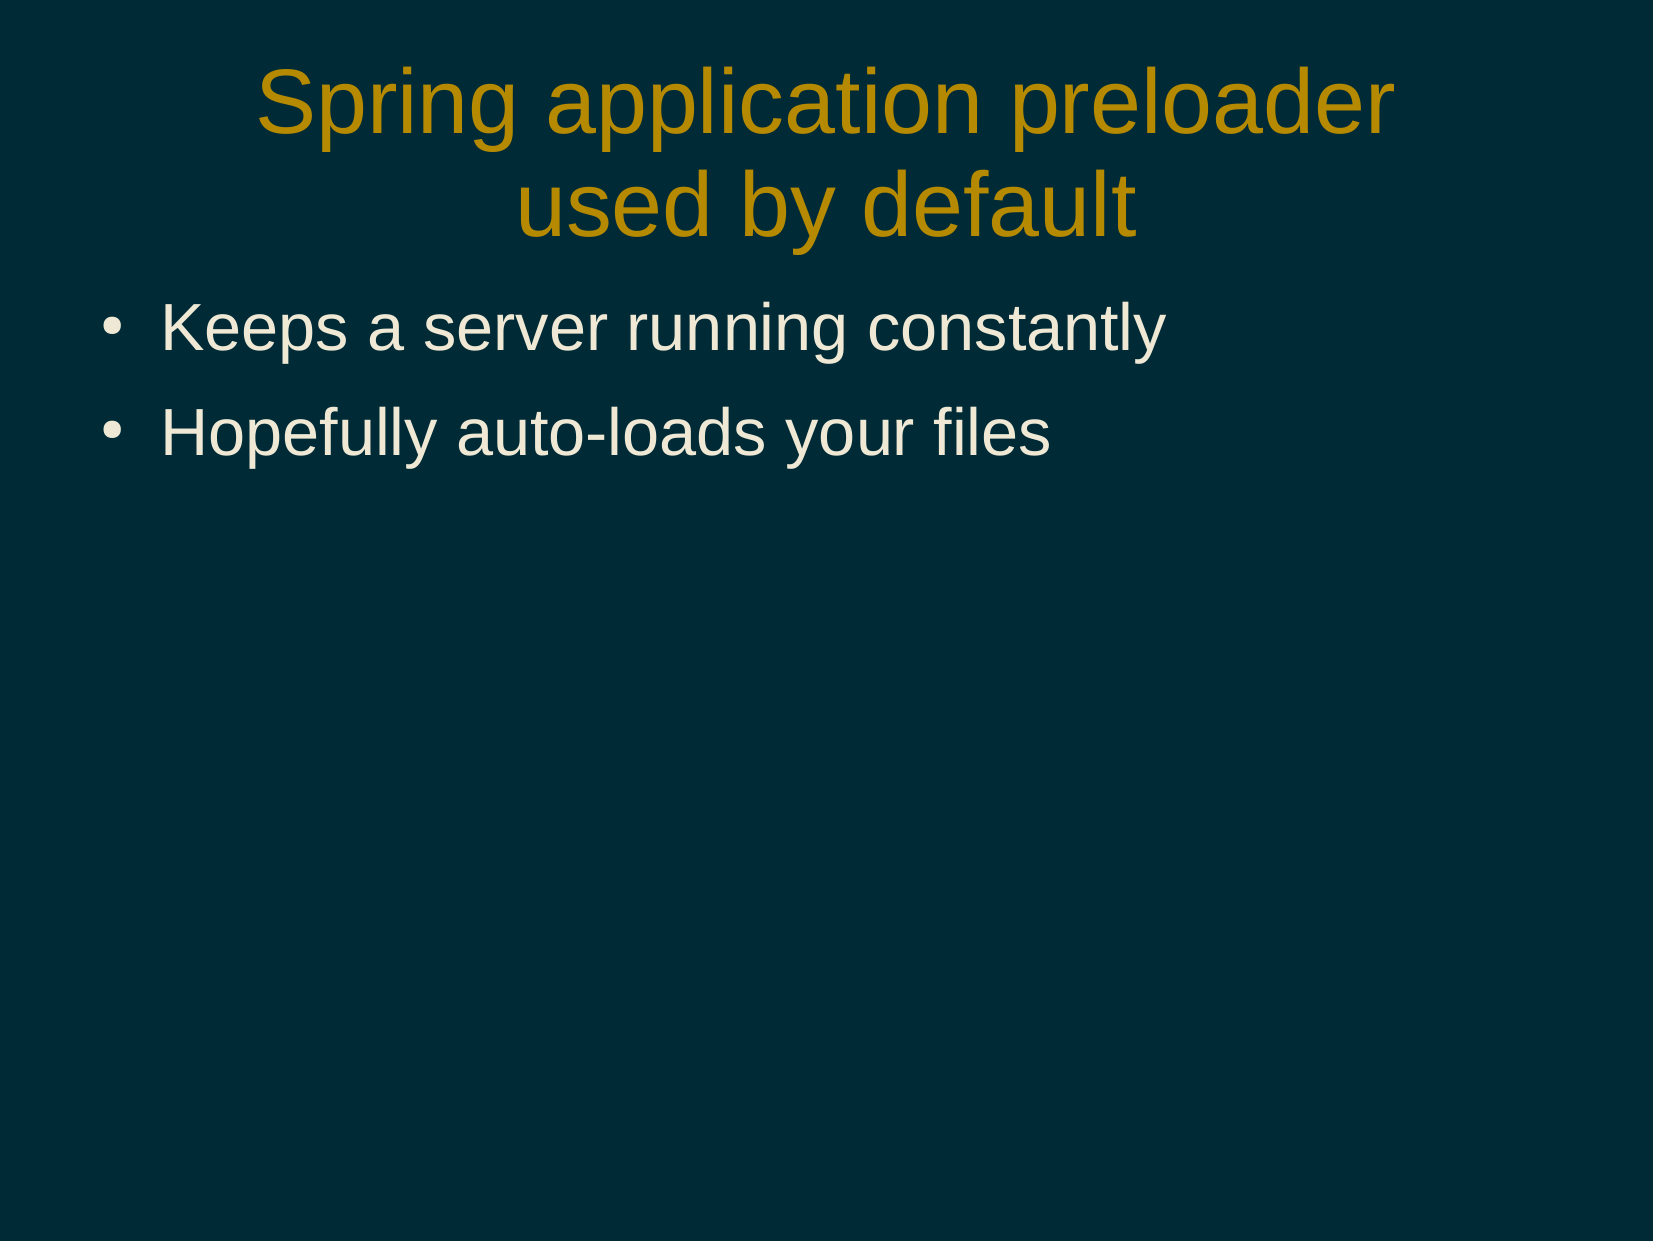

# Spring application preloader used by default
Keeps a server running constantly
Hopefully auto-loads your files